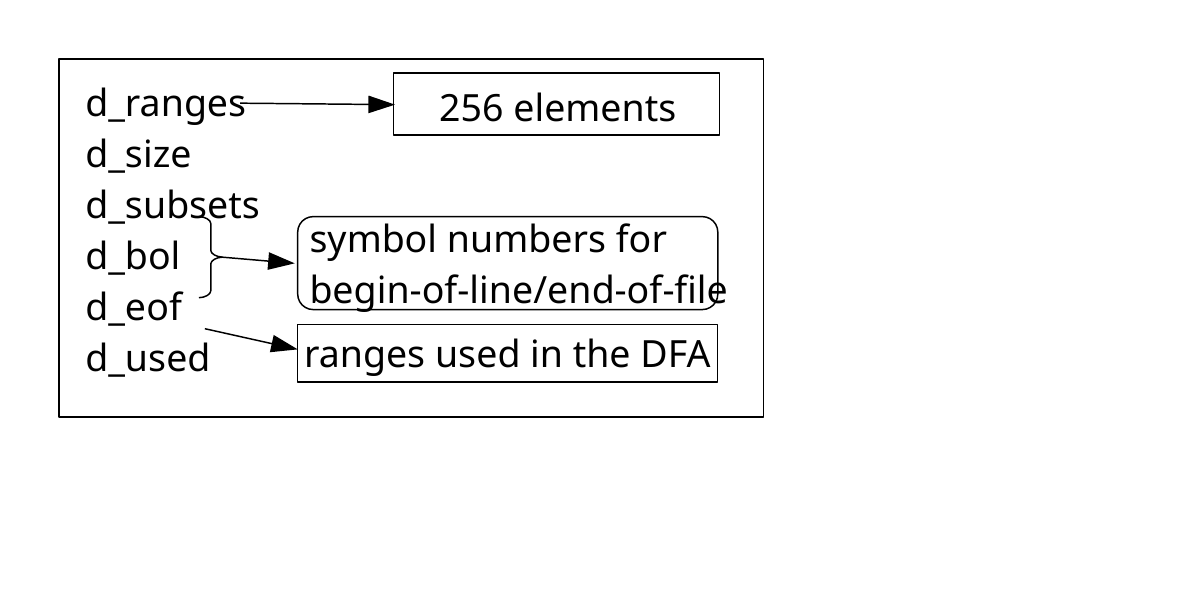

d_ranges
d_size
d_subsets
d_bol
d_eof
d_used
256 elements
symbol numbers for
begin-of-line/end-of-file
ranges used in the DFA